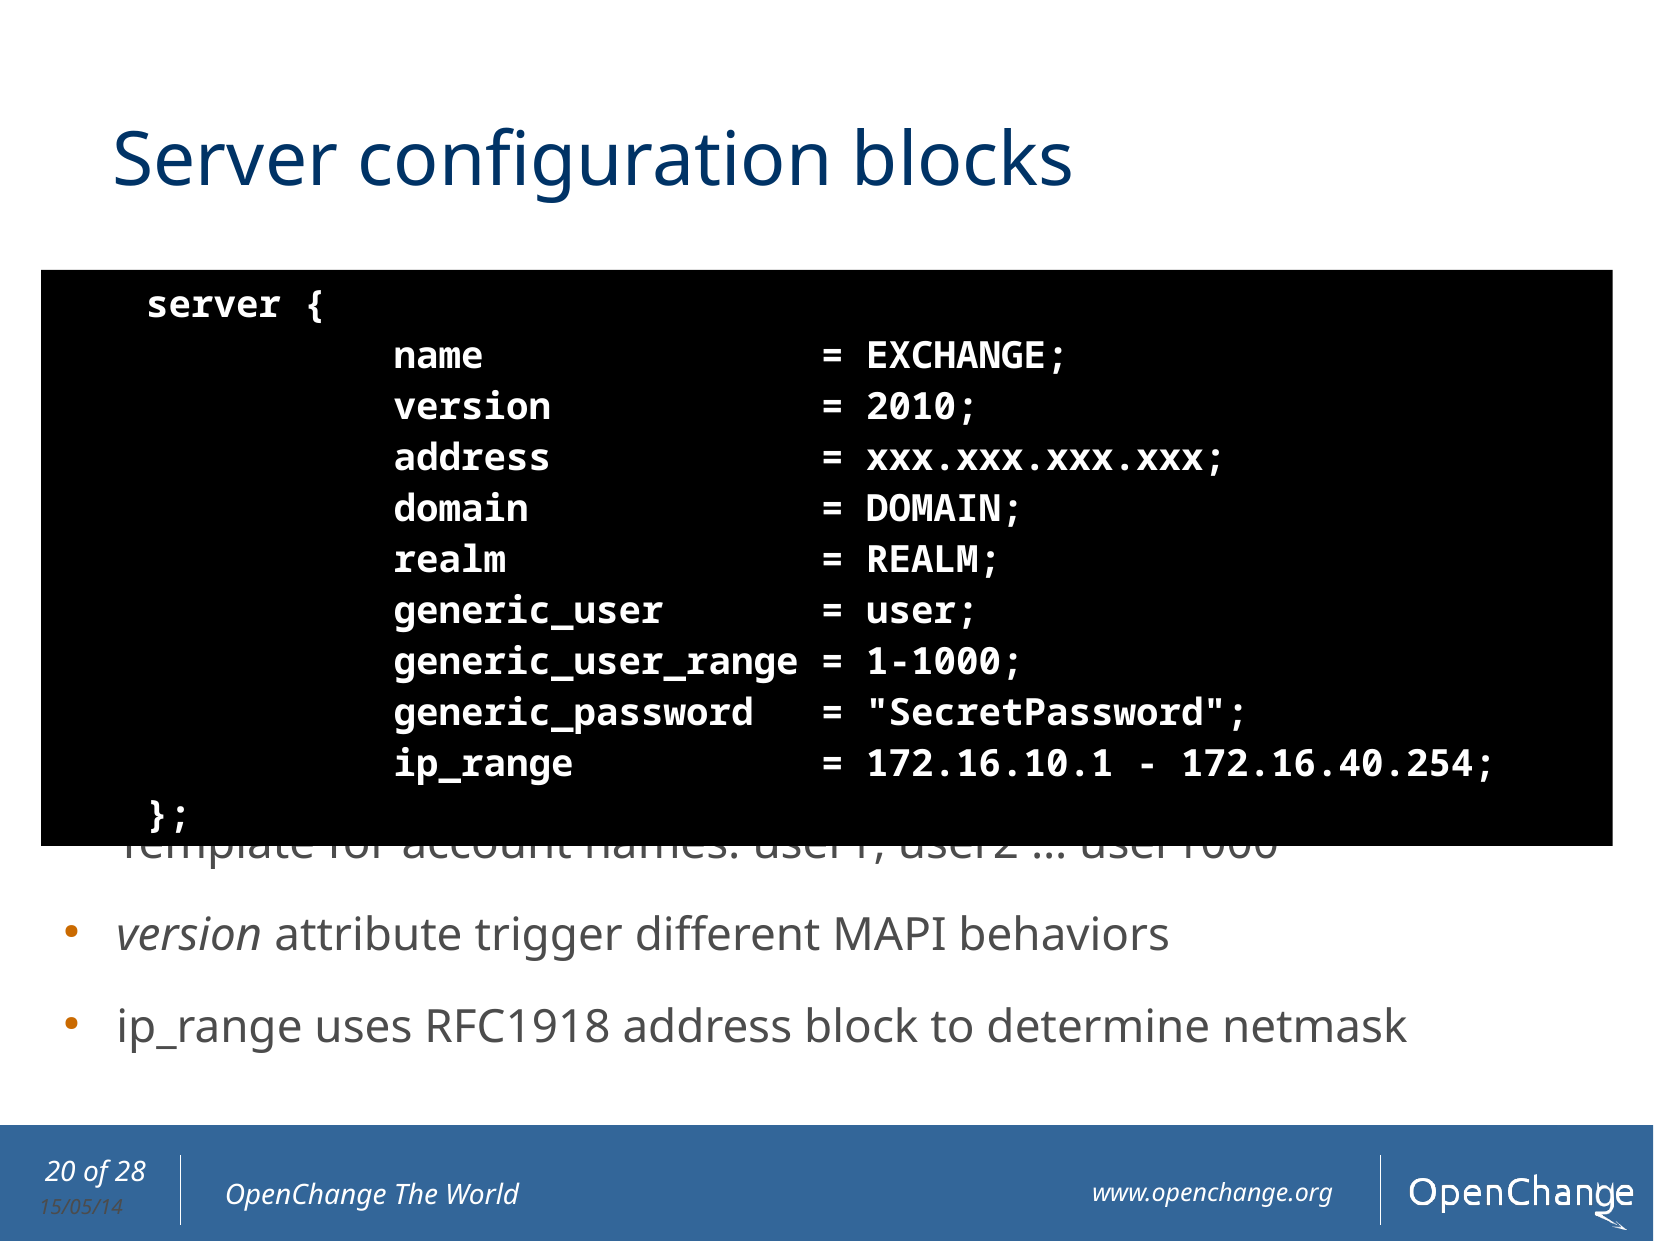

# Server configuration blocks
 server {
 name = EXCHANGE;
 version = 2010;
 address = xxx.xxx.xxx.xxx;
 domain = DOMAIN;
 realm = REALM;
 generic_user = user;
 generic_user_range = 1-1000;
 generic_password = "SecretPassword";
 ip_range = 172.16.10.1 - 172.16.40.254;
 };
Template for account names: user1, user2 … user1000
version attribute trigger different MAPI behaviors
ip_range uses RFC1918 address block to determine netmask